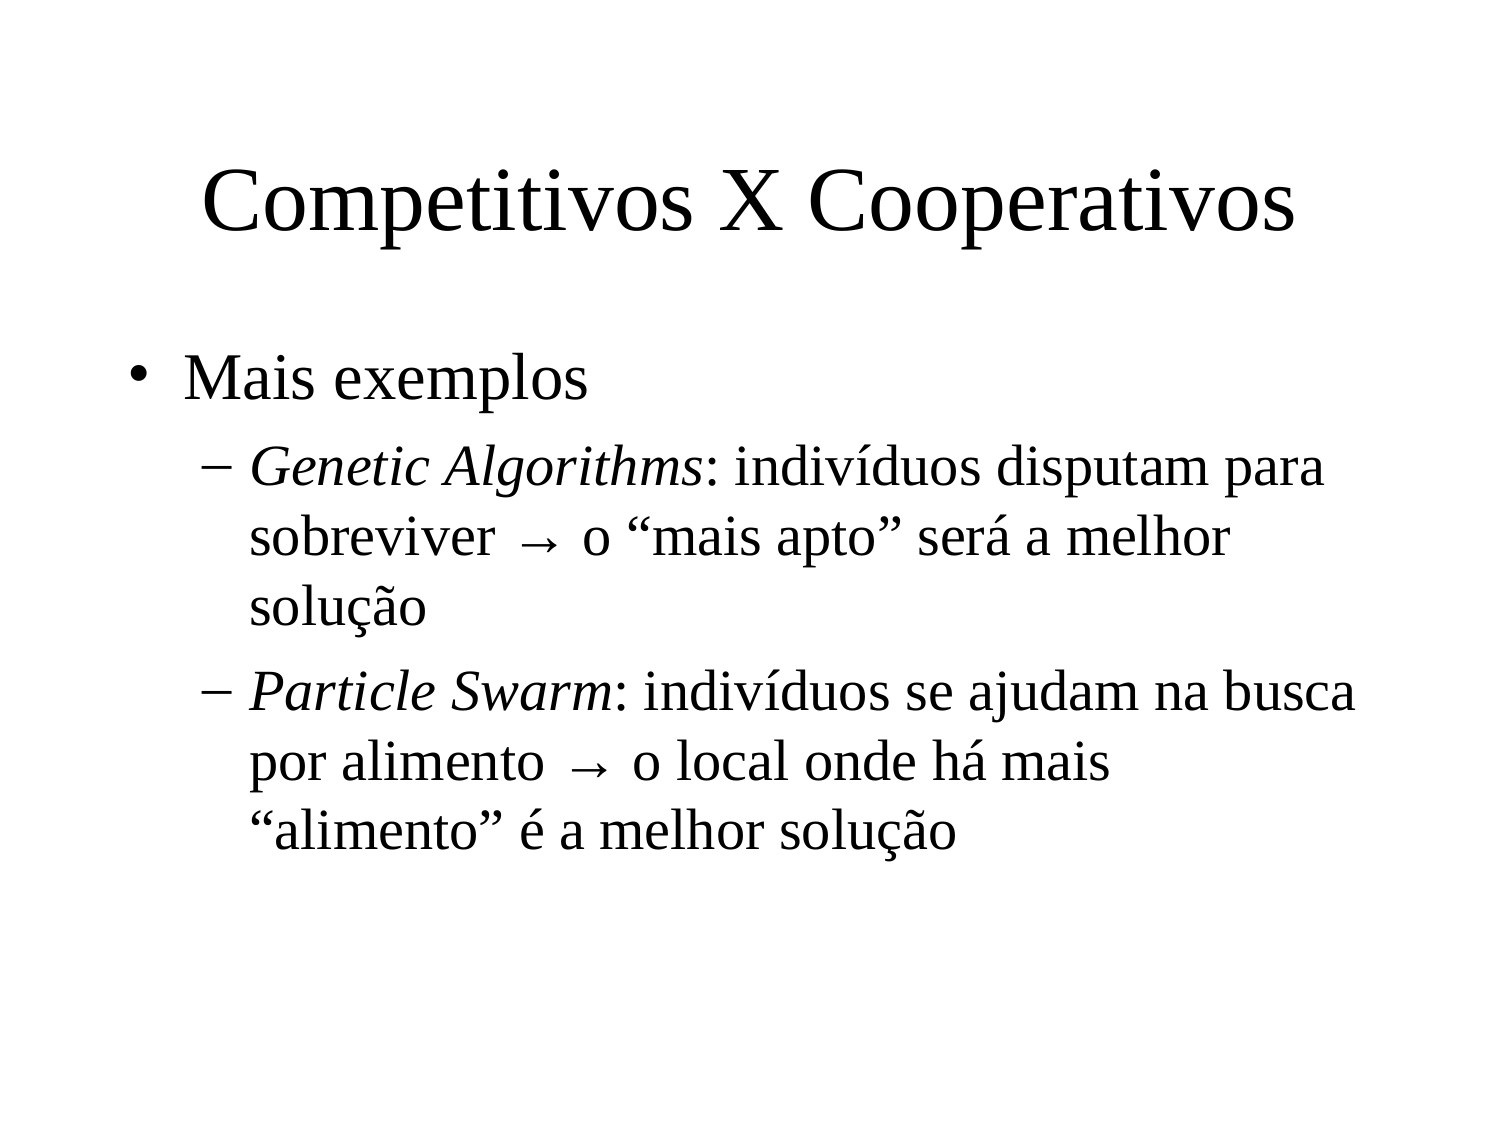

# Competitivos X Cooperativos
Mais exemplos
Genetic Algorithms: indivíduos disputam para sobreviver → o “mais apto” será a melhor solução
Particle Swarm: indivíduos se ajudam na busca por alimento → o local onde há mais “alimento” é a melhor solução